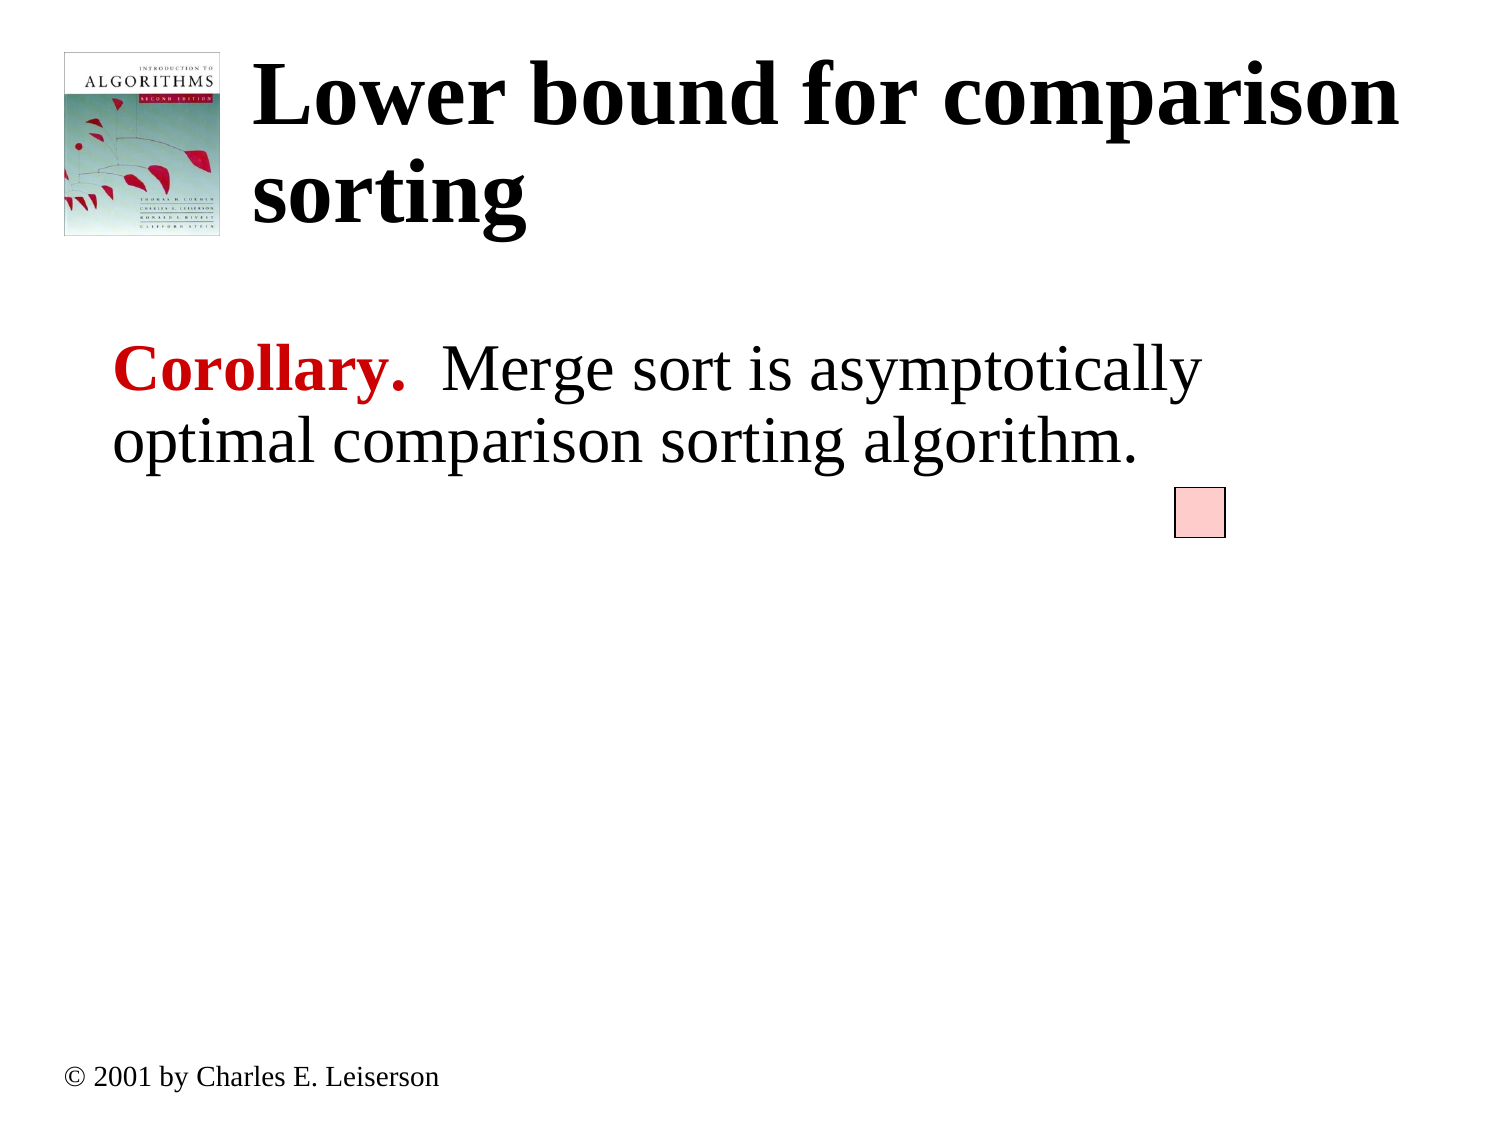

# Lower bound for comparison sorting
Corollary. Merge sort is asymptotically optimal comparison sorting algorithm.